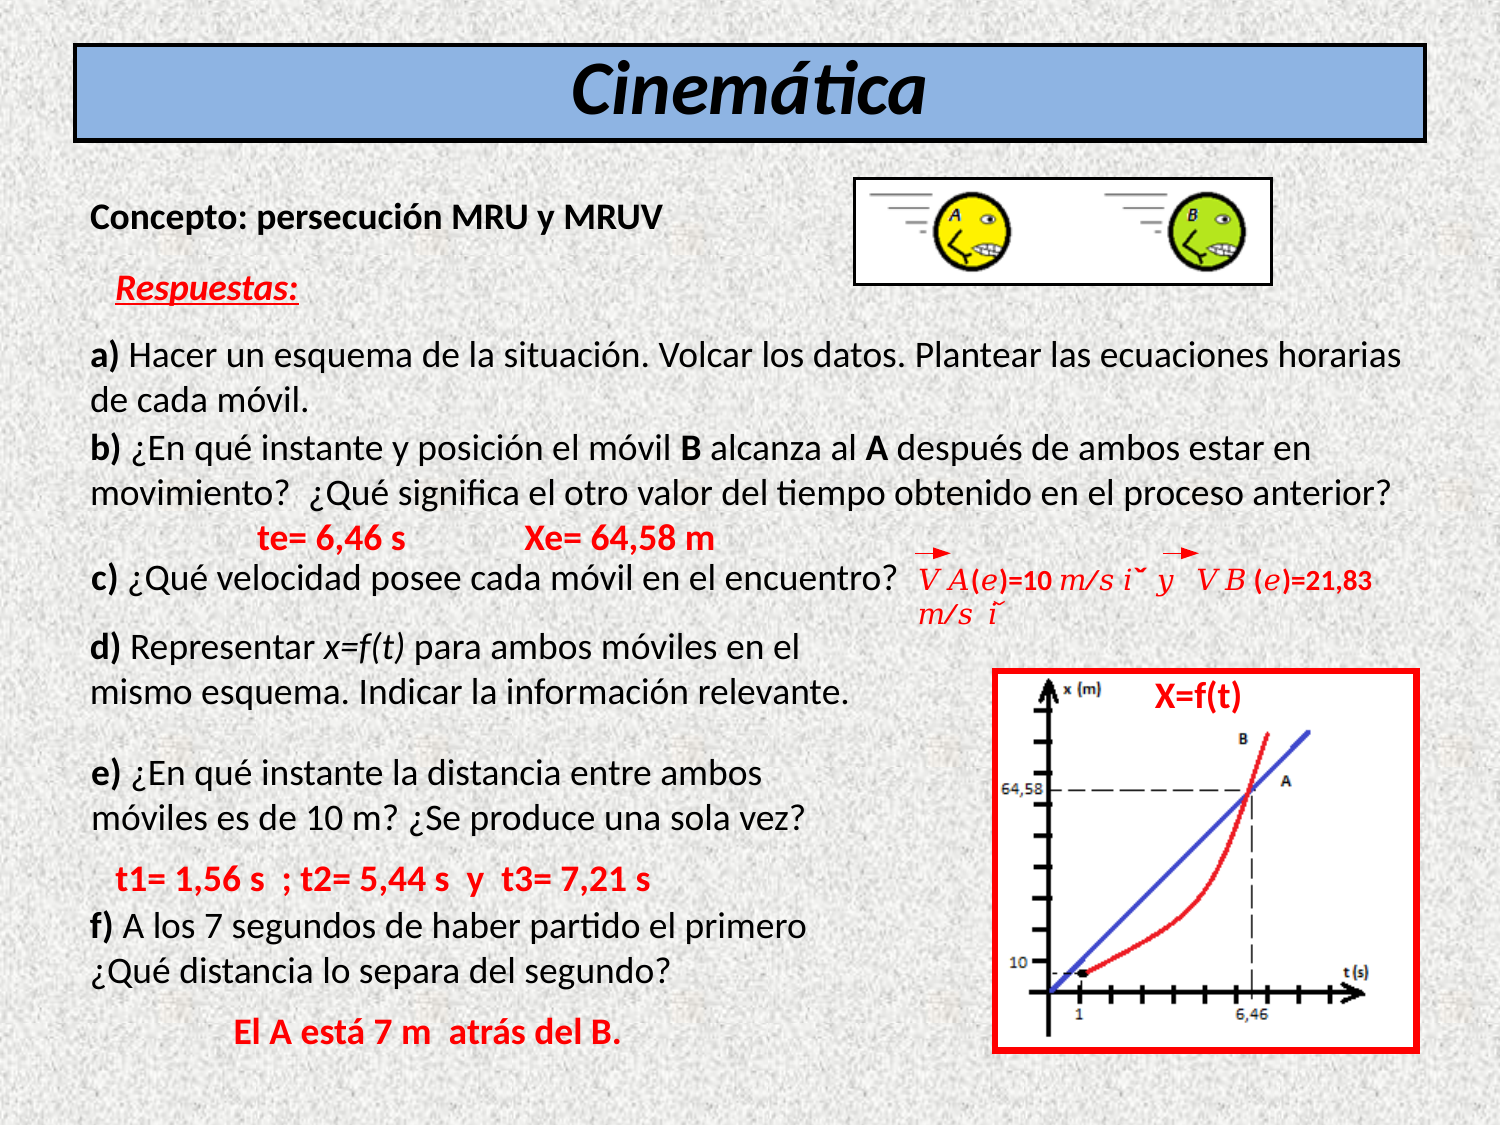

Cinemática
Concepto: persecución MRU y MRUV
Respuestas:
a) Hacer un esquema de la situación. Volcar los datos. Plantear las ecuaciones horarias de cada móvil.
b) ¿En qué instante y posición el móvil B alcanza al A después de ambos estar en movimiento? ¿Qué significa el otro valor del tiempo obtenido en el proceso anterior?
te= 6,46 s Xe= 64,58 m
c) ¿Qué velocidad posee cada móvil en el encuentro?
𝑉𝐴(𝑒)=10 𝑚⁄𝑠 𝑖 ̌ 𝑦 𝑉𝐵 (𝑒)=21,83 𝑚⁄𝑠 𝑖 ̌
d) Representar x=f(t) para ambos móviles en el mismo esquema. Indicar la información relevante.
X=f(t)
e) ¿En qué instante la distancia entre ambos móviles es de 10 m? ¿Se produce una sola vez?
t1= 1,56 s ; t2= 5,44 s y t3= 7,21 s
f) A los 7 segundos de haber partido el primero ¿Qué distancia lo separa del segundo?
El A está 7 m atrás del B.